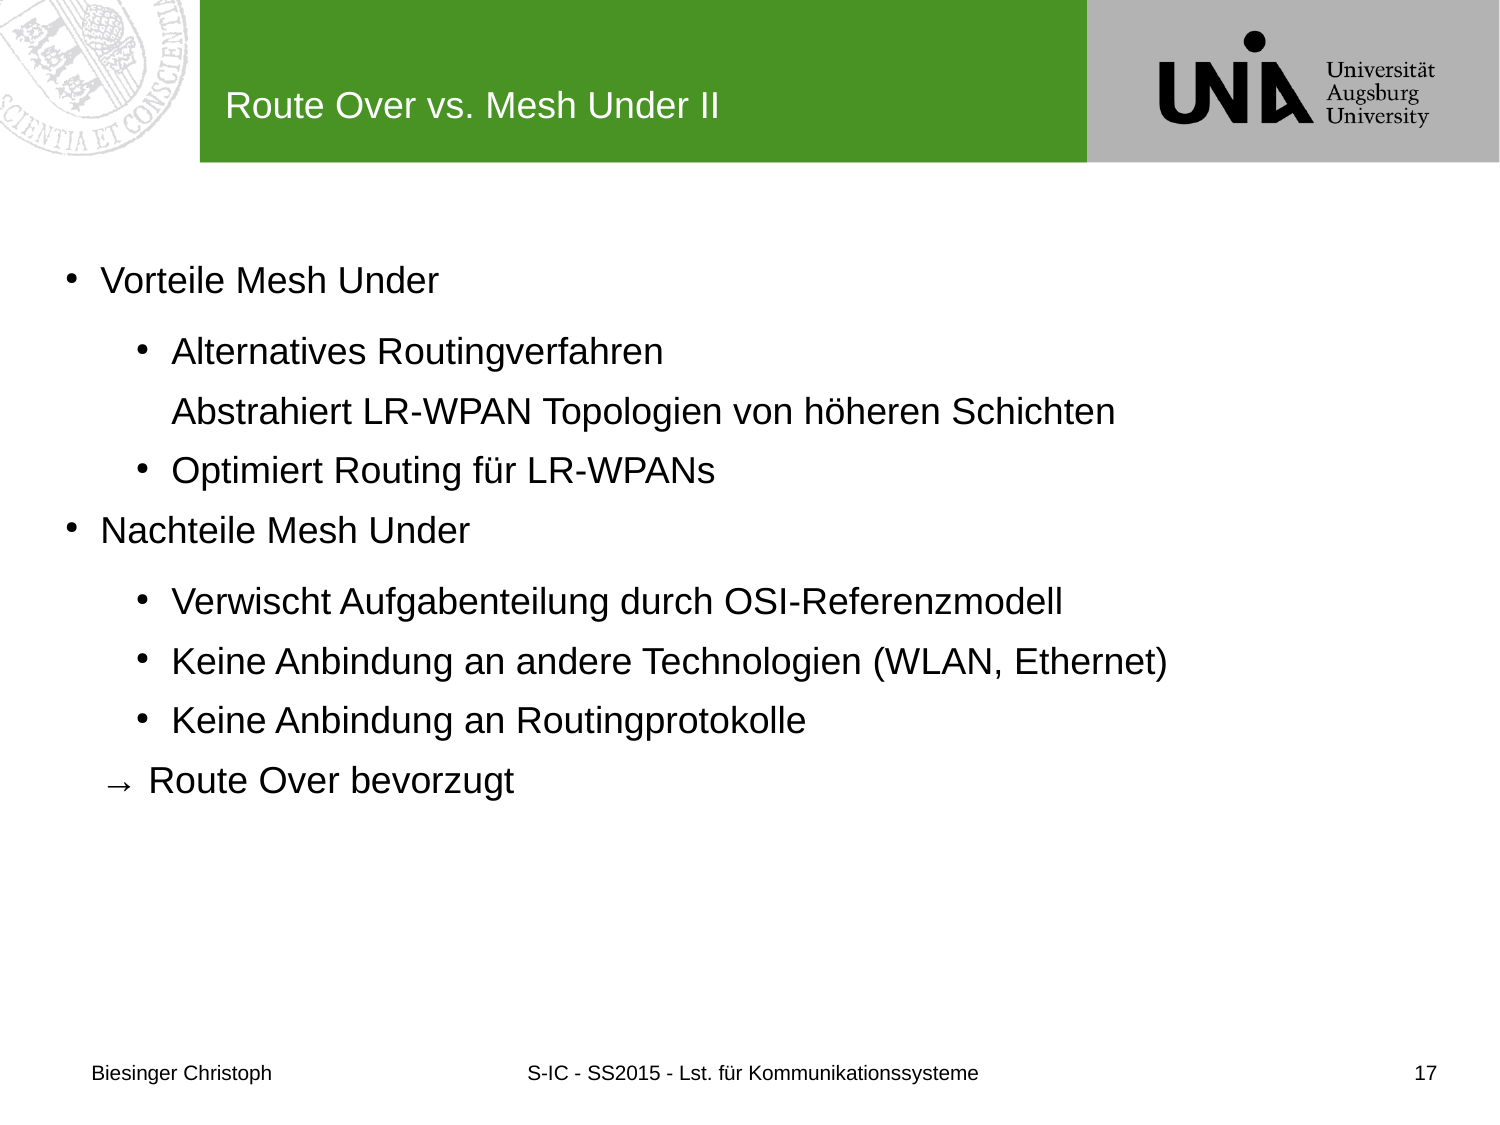

# Route Over vs. Mesh Under II
Vorteile Mesh Under
Alternatives Routingverfahren
Abstrahiert LR-WPAN Topologien von höheren Schichten
Optimiert Routing für LR-WPANs
Nachteile Mesh Under
Verwischt Aufgabenteilung durch OSI-Referenzmodell
Keine Anbindung an andere Technologien (WLAN, Ethernet)
Keine Anbindung an Routingprotokolle
→ Route Over bevorzugt
Biesinger Christoph
S-IC - SS2015 - Lst. für Kommunikationssysteme